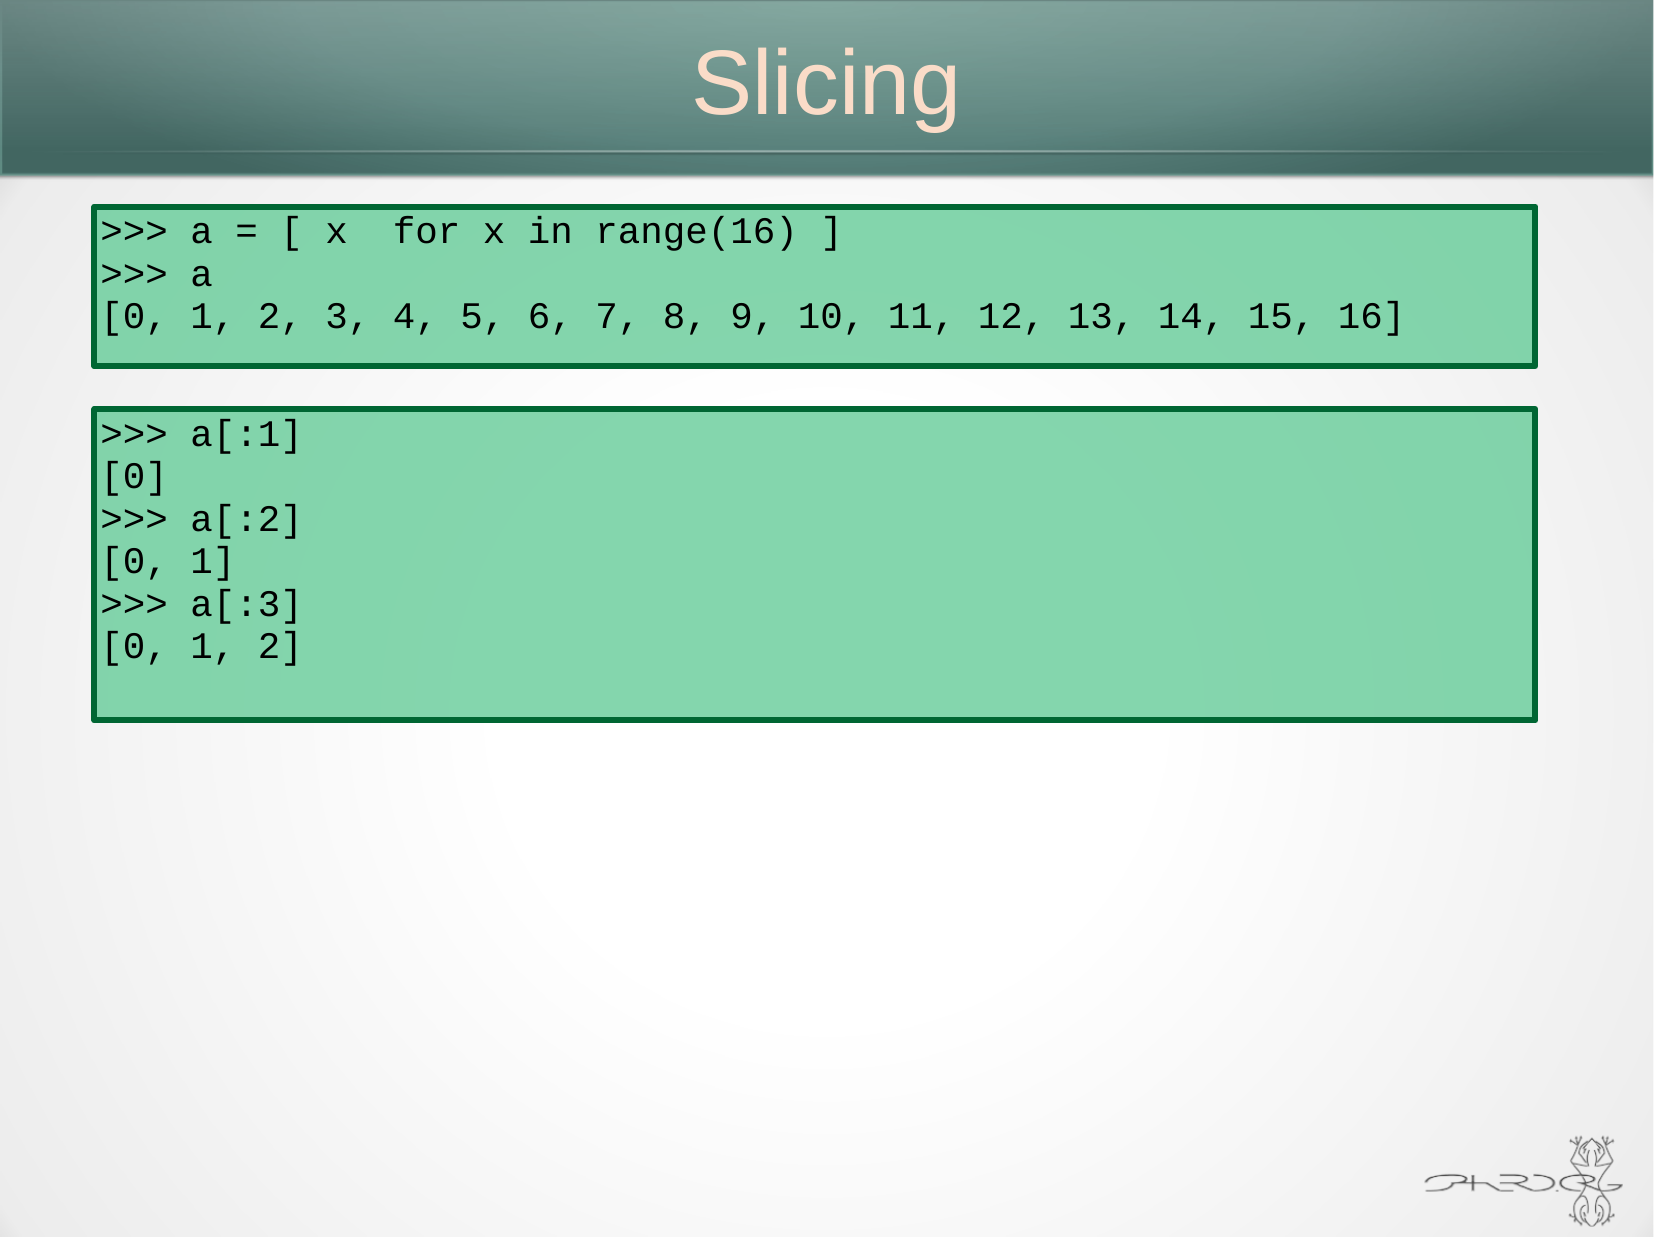

# Slicing
>>> a = [ x for x in range(16) ]
>>> a
[0, 1, 2, 3, 4, 5, 6, 7, 8, 9, 10, 11, 12, 13, 14, 15, 16]
>>> a[:1]
[0]
>>> a[:2]
[0, 1]
>>> a[:3]
[0, 1, 2]